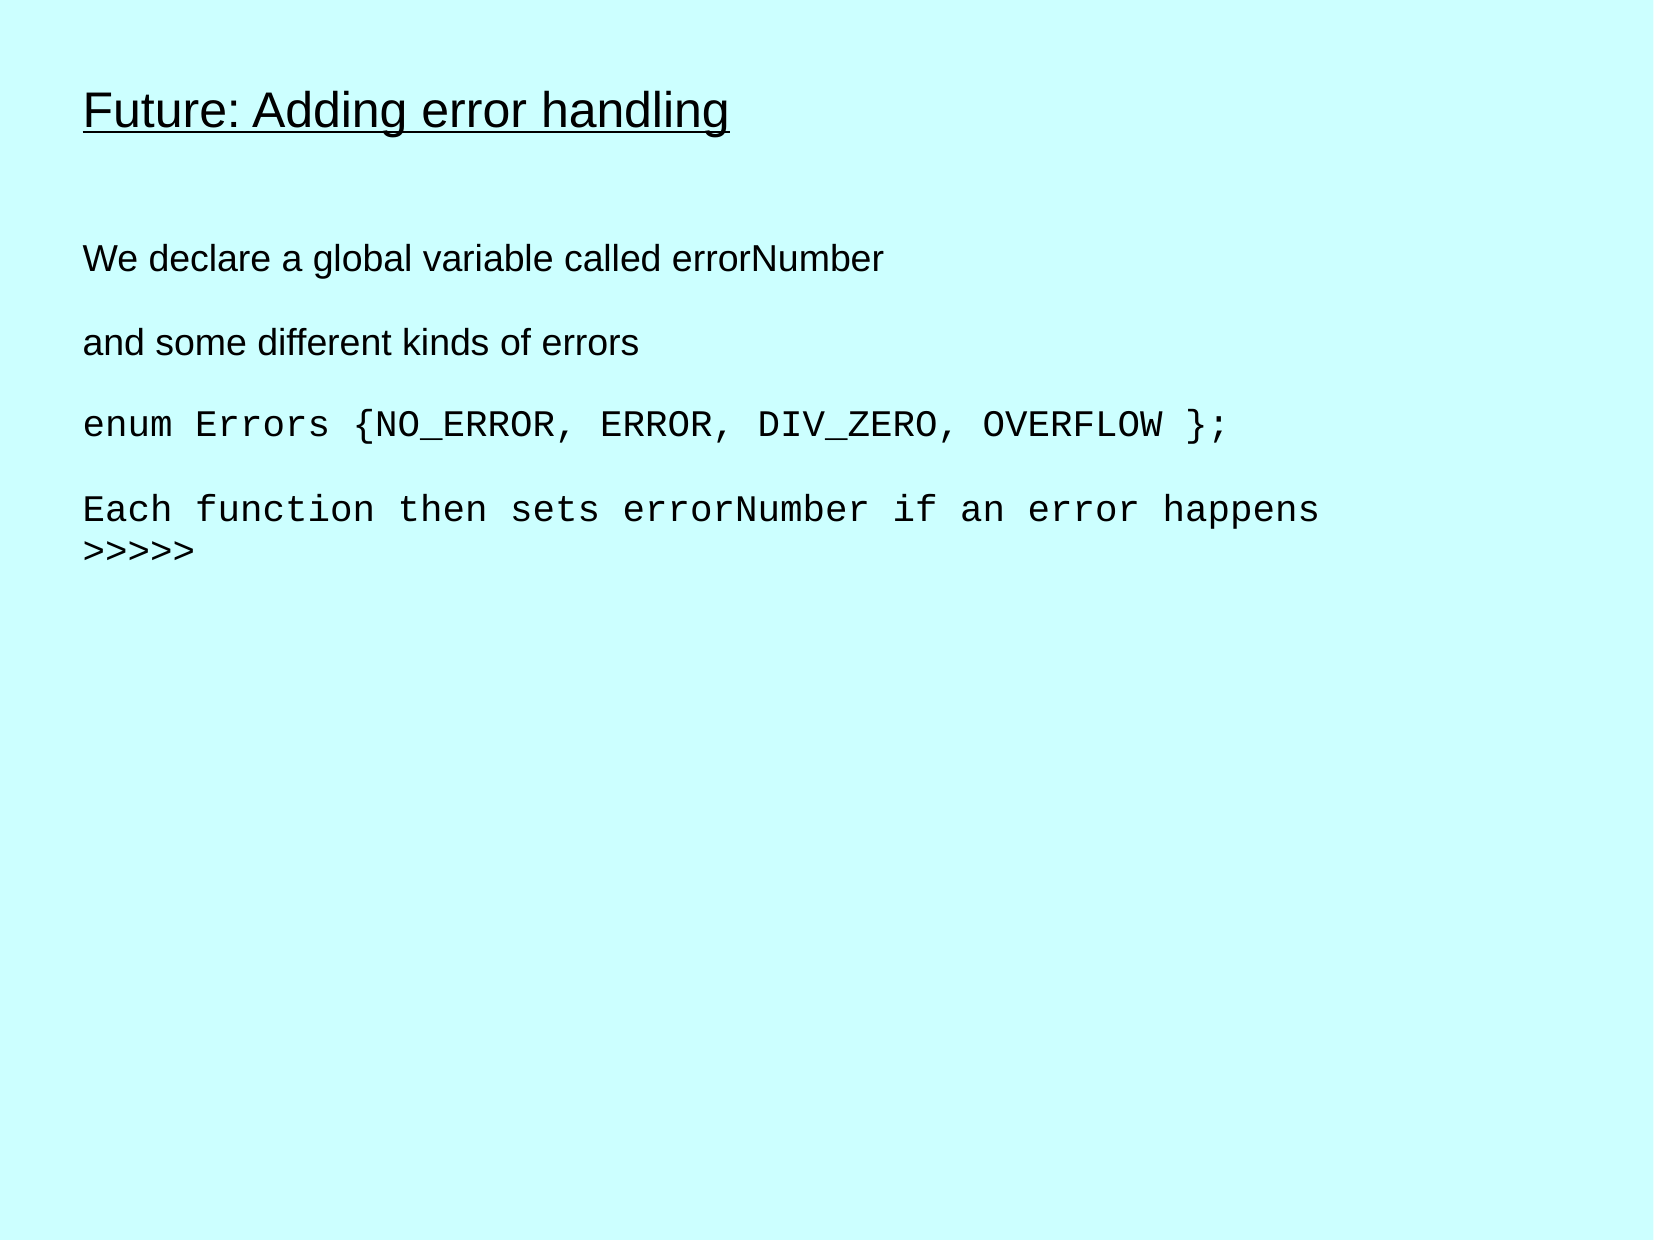

# Future: Adding error handling
We declare a global variable called errorNumber
and some different kinds of errors
enum Errors {NO_ERROR, ERROR, DIV_ZERO, OVERFLOW };
Each function then sets errorNumber if an error happens
>>>>>